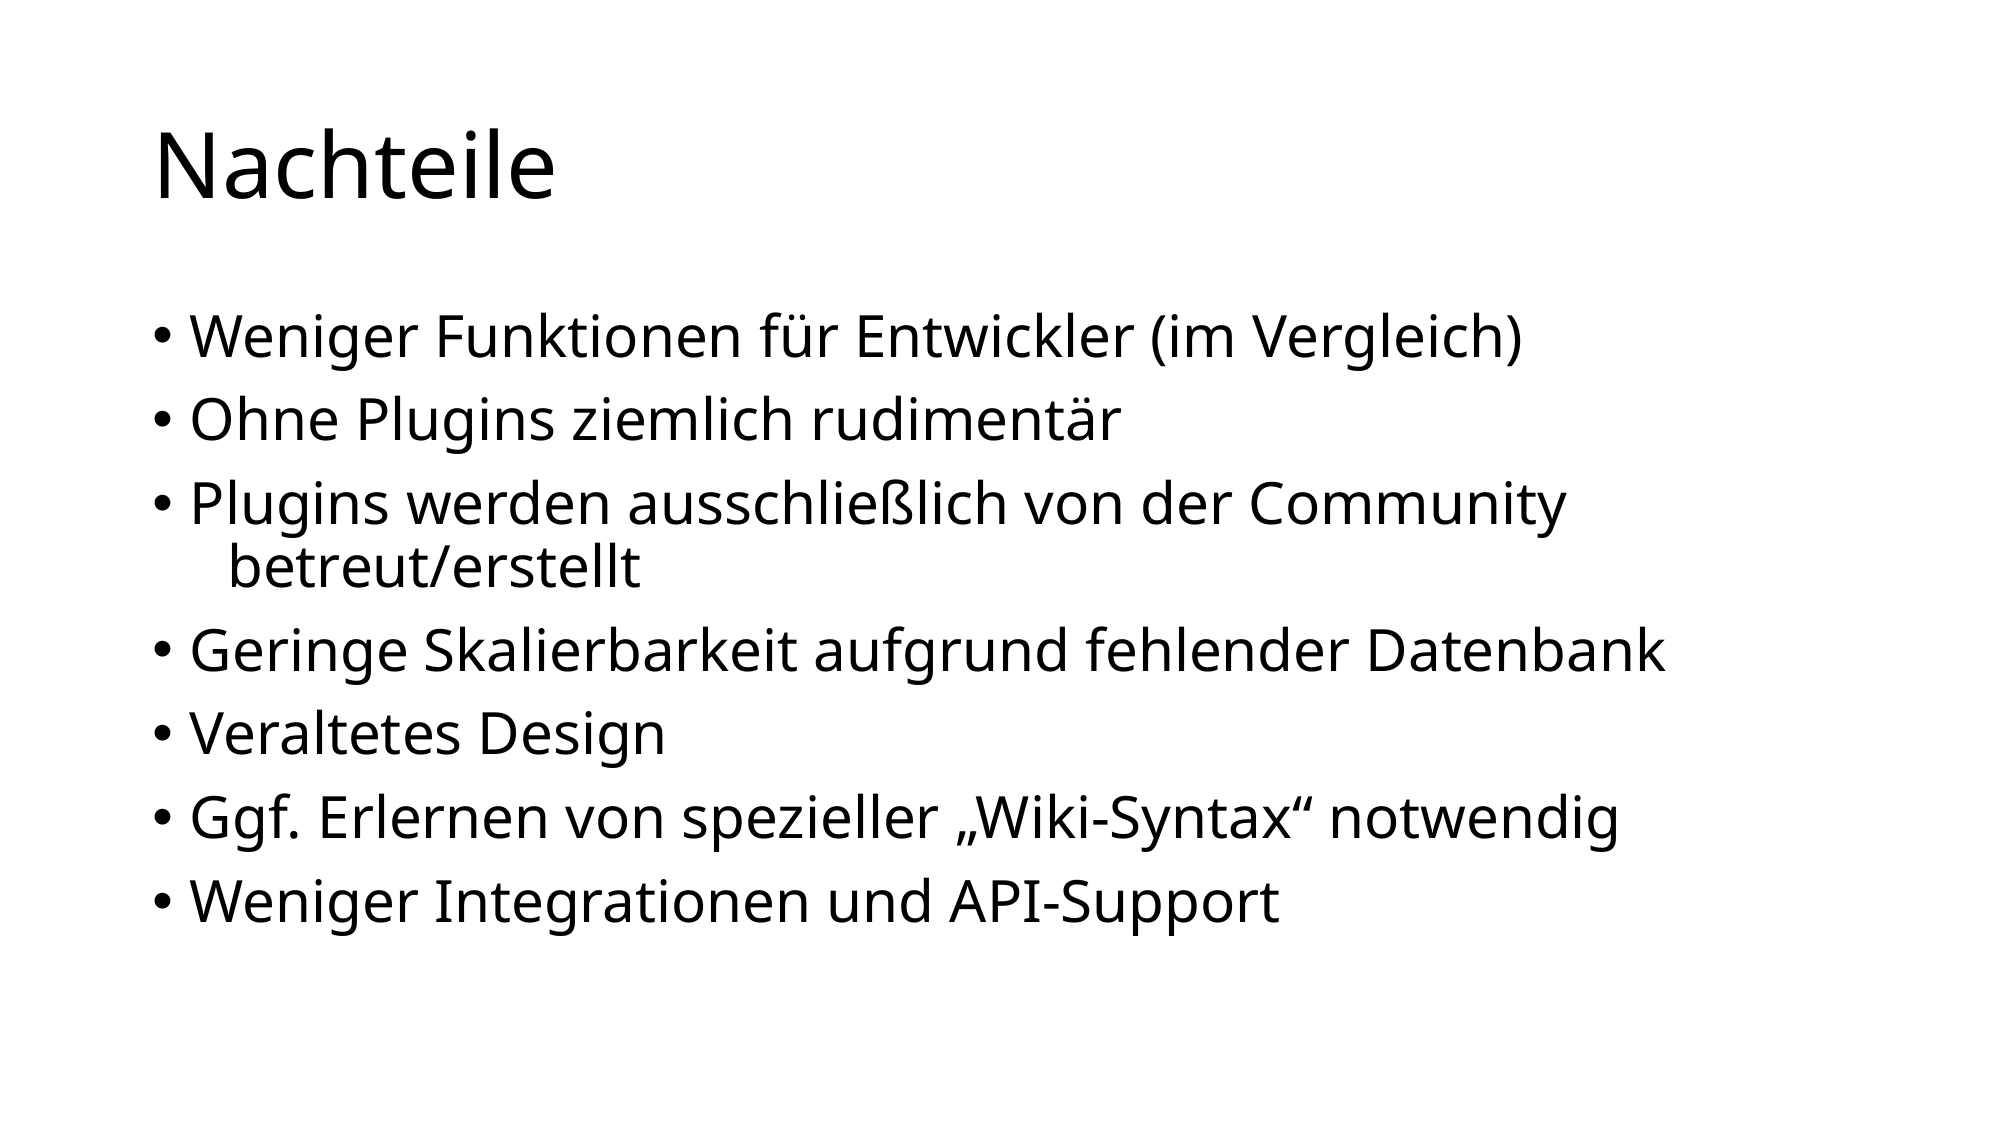

# Nachteile
Weniger Funktionen für Entwickler (im Vergleich)
Ohne Plugins ziemlich rudimentär
Plugins werden ausschließlich von der Community betreut/erstellt
Geringe Skalierbarkeit aufgrund fehlender Datenbank
Veraltetes Design
Ggf. Erlernen von spezieller „Wiki-Syntax“ notwendig
Weniger Integrationen und API-Support